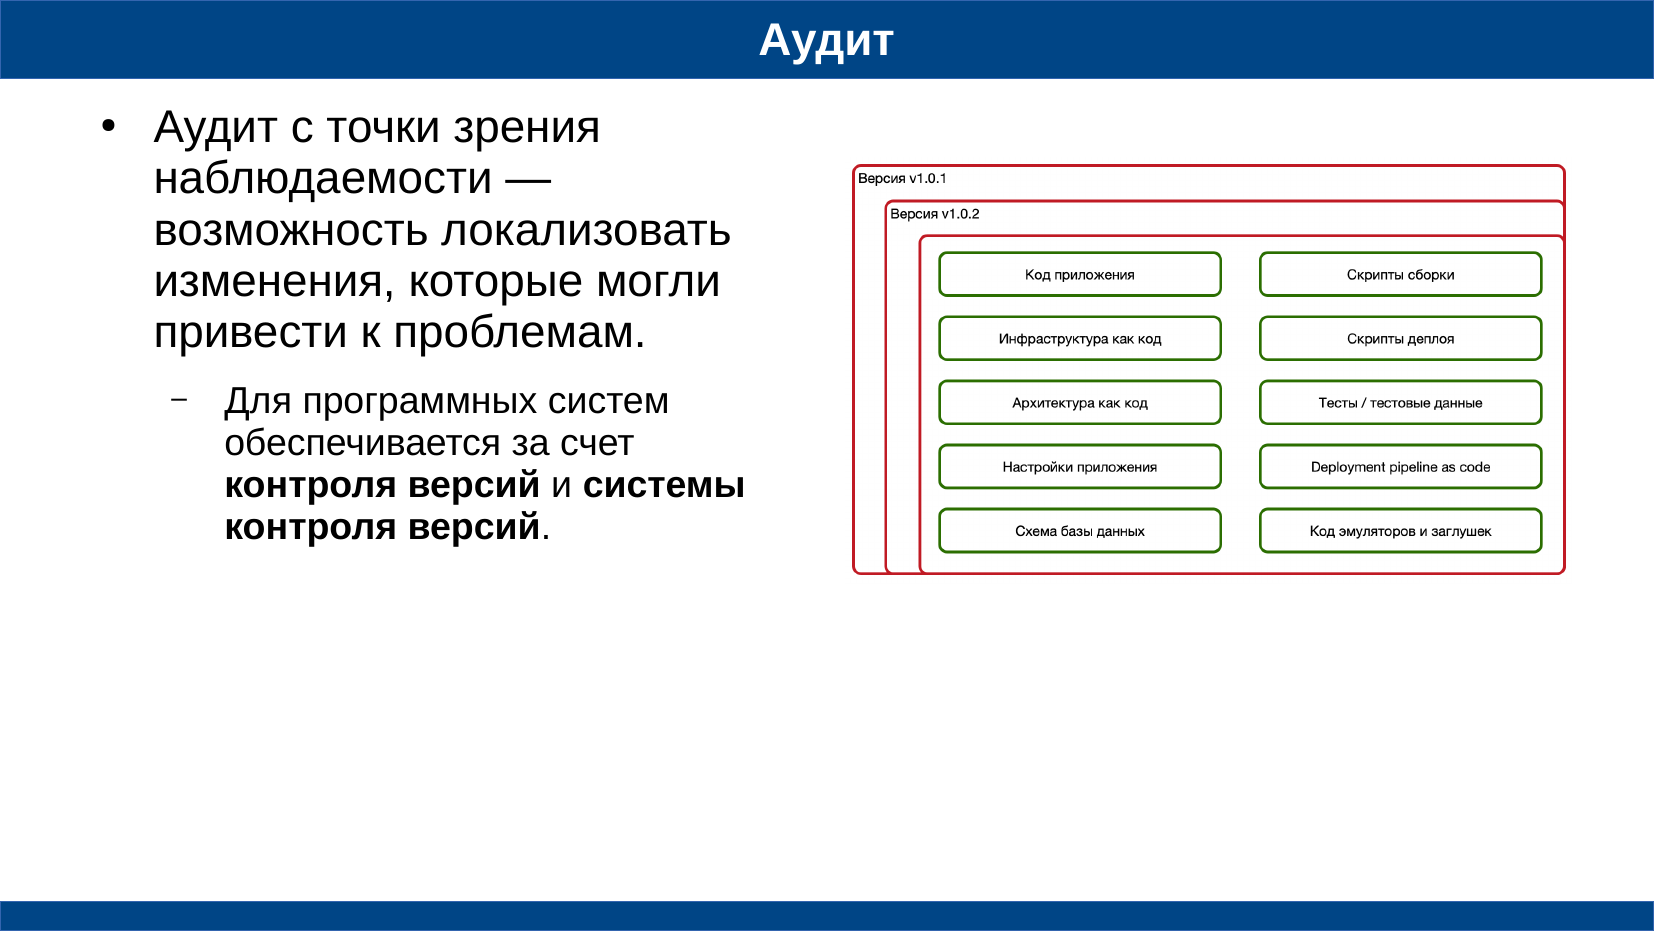

# Аудит
Аудит с точки зрения наблюдаемости — возможность локализовать изменения, которые могли привести к проблемам.
Для программных систем обеспечивается за счет контроля версий и системы контроля версий.